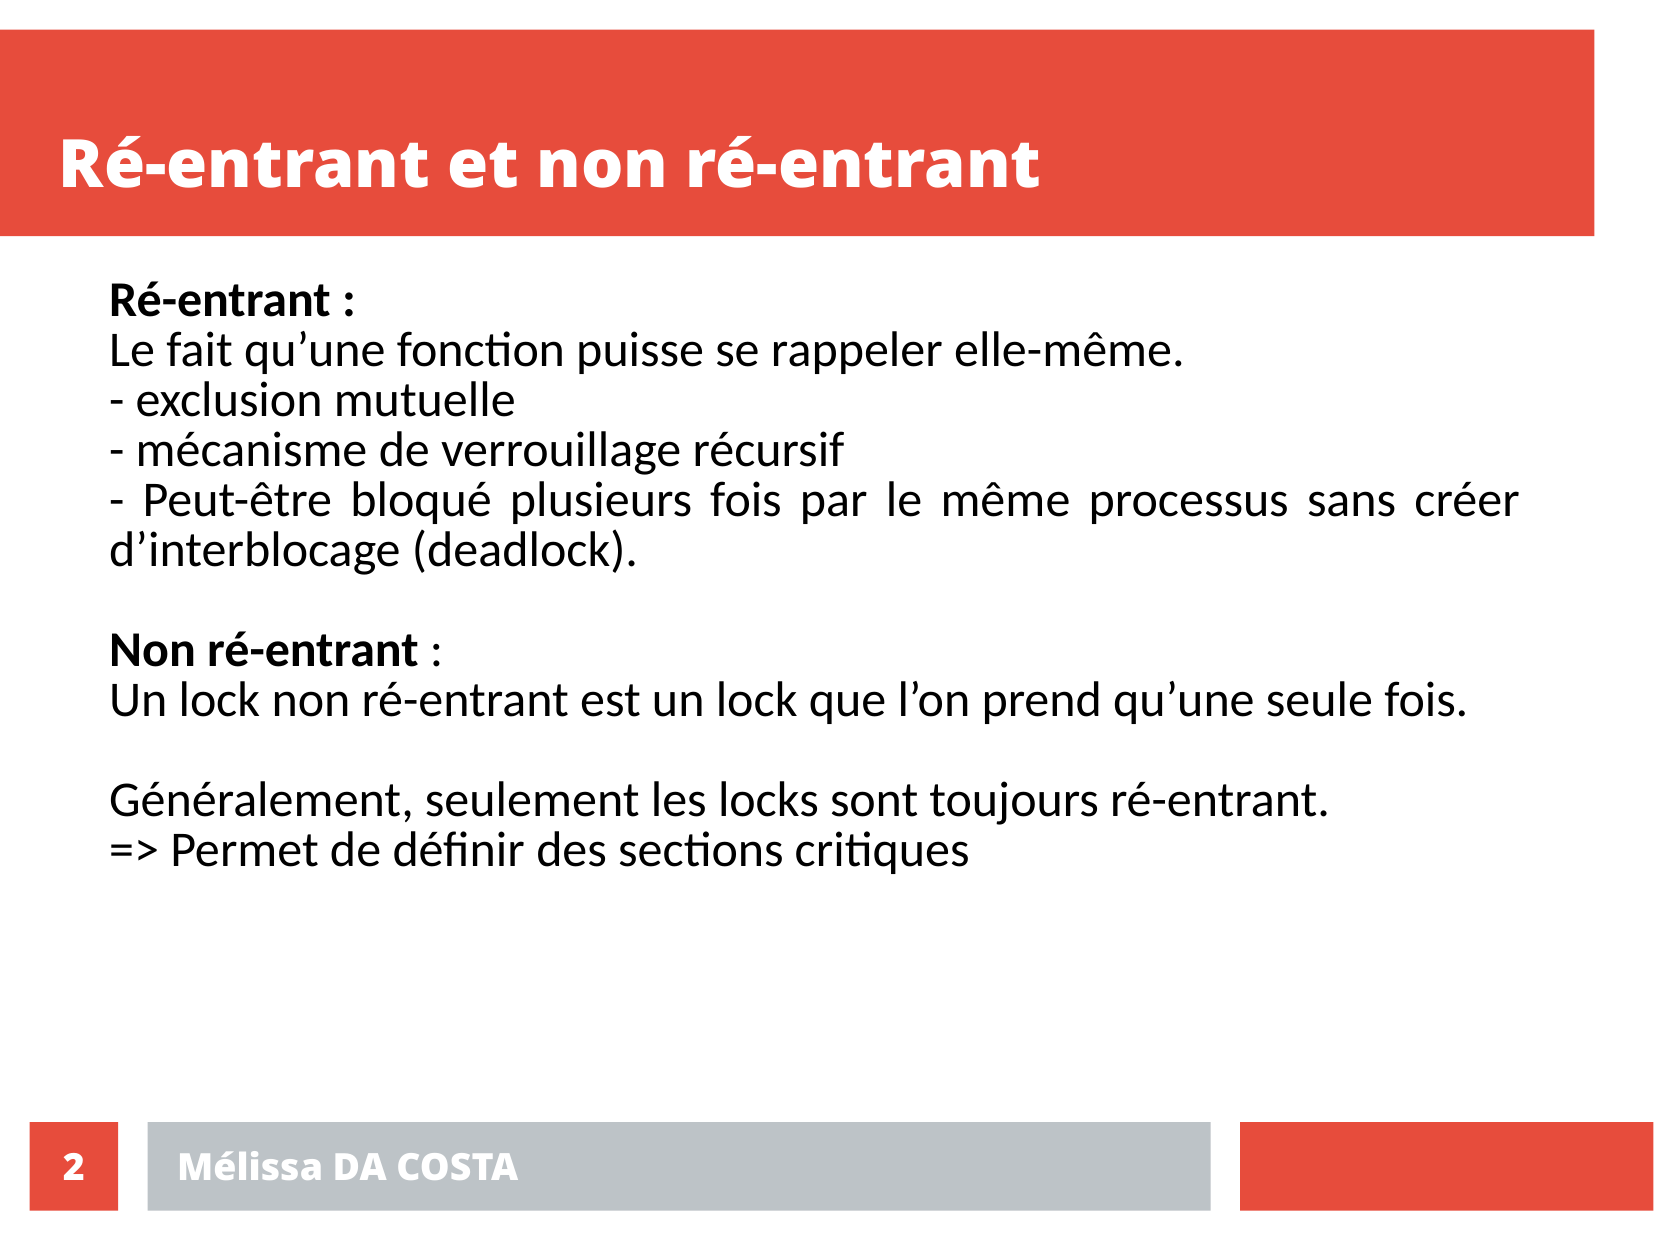

# Ré-entrant et non ré-entrant
Ré-entrant :
Le fait qu’une fonction puisse se rappeler elle-même.
- exclusion mutuelle
- mécanisme de verrouillage récursif
- Peut-être bloqué plusieurs fois par le même processus sans créer d’interblocage (deadlock).
Non ré-entrant :
Un lock non ré-entrant est un lock que l’on prend qu’une seule fois.
Généralement, seulement les locks sont toujours ré-entrant.
=> Permet de définir des sections critiques
2
Mélissa DA COSTA